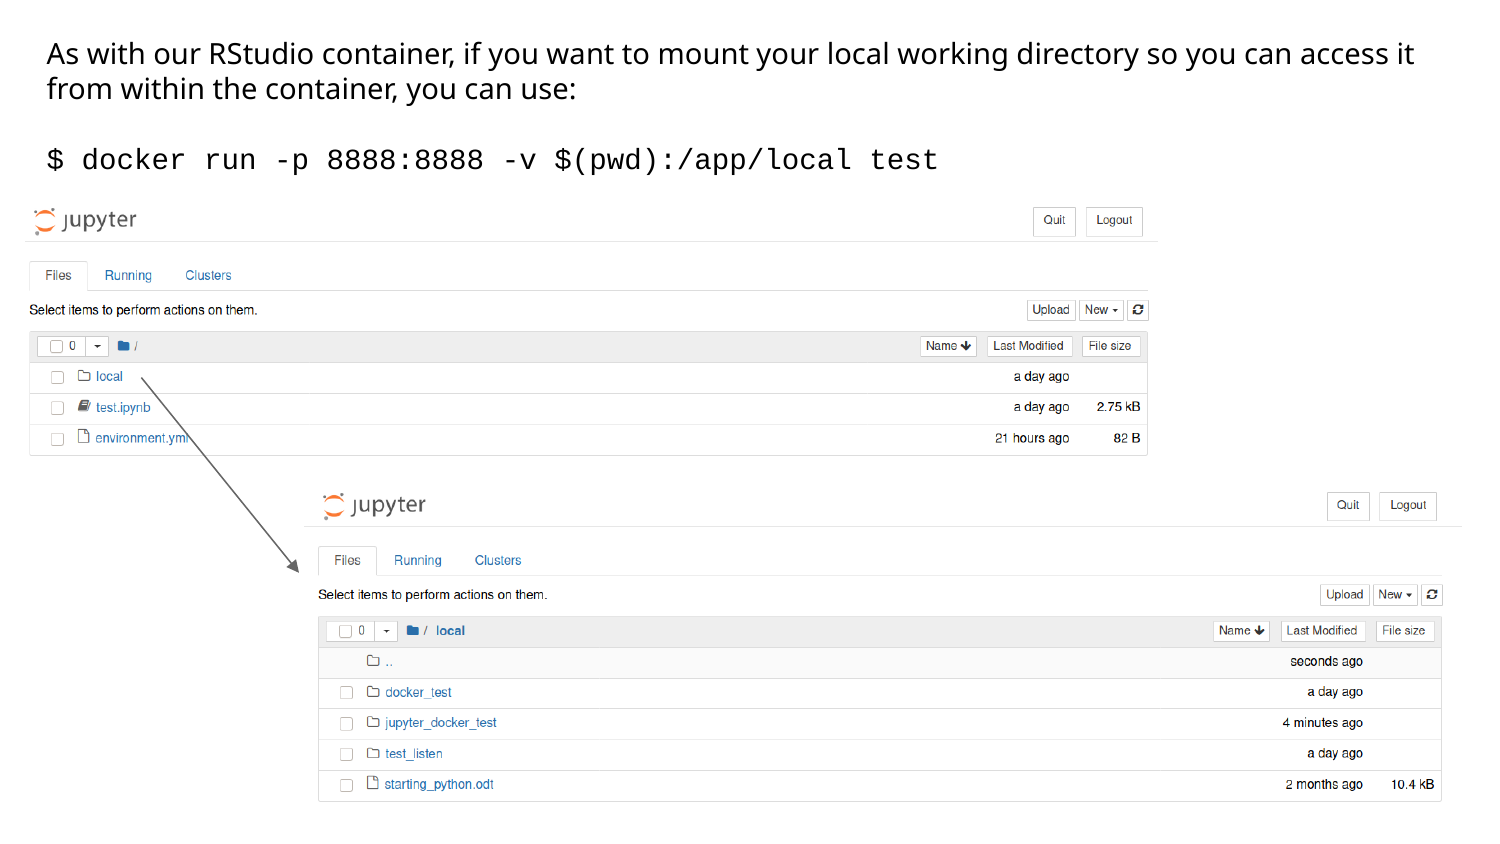

As with our RStudio container, if you want to mount your local working directory so you can access it from within the container, you can use:
$ docker run -p 8888:8888 -v $(pwd):/app/local test